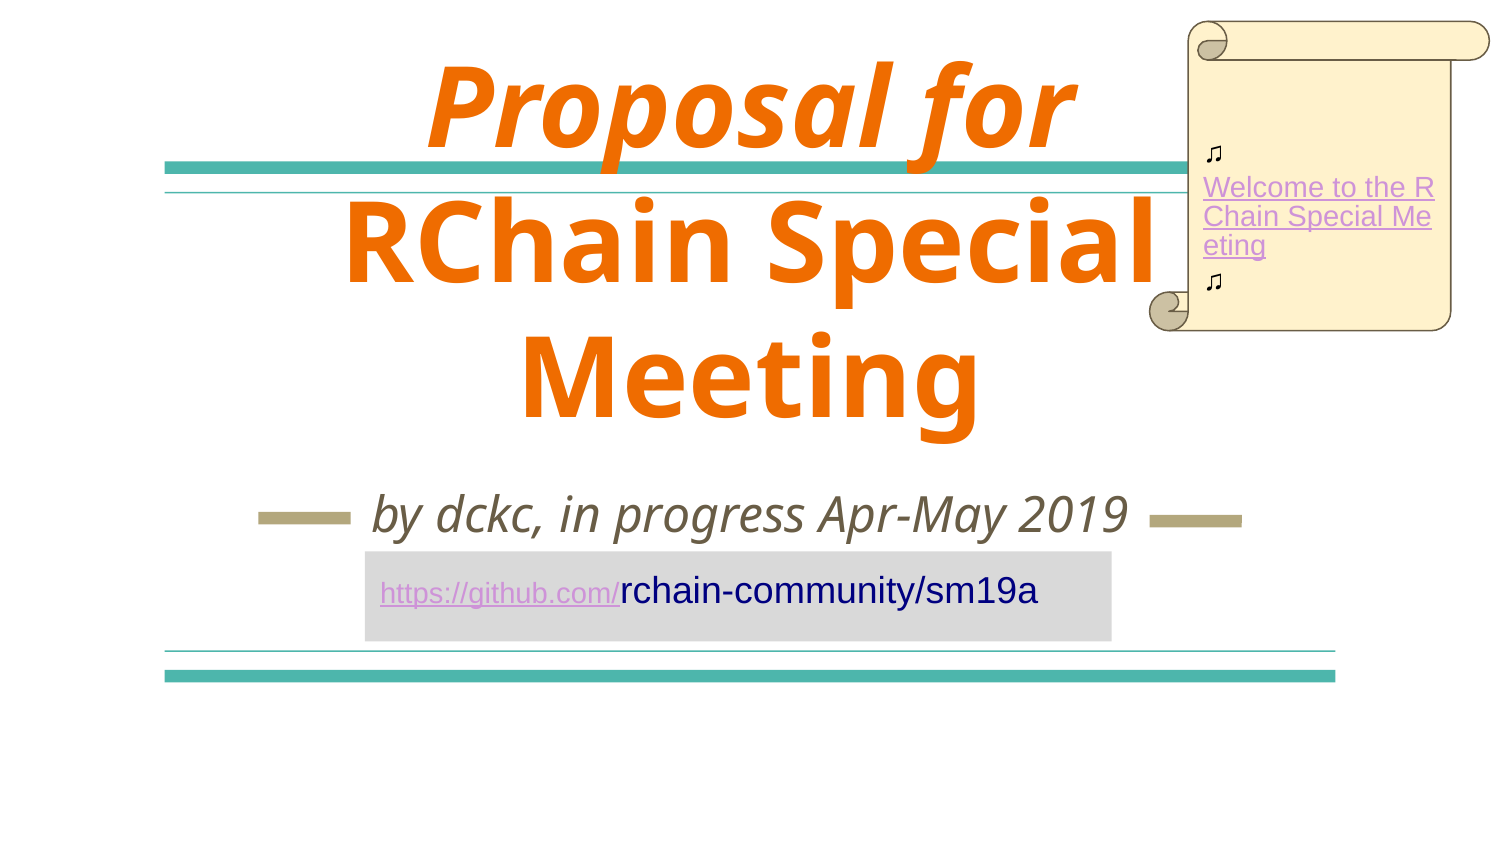

♫Welcome to the RChain Special Meeting♫
# Proposal for RChain Special Meeting
by dckc, in progress Apr-May 2019
https://github.com/rchain-community/sm19a